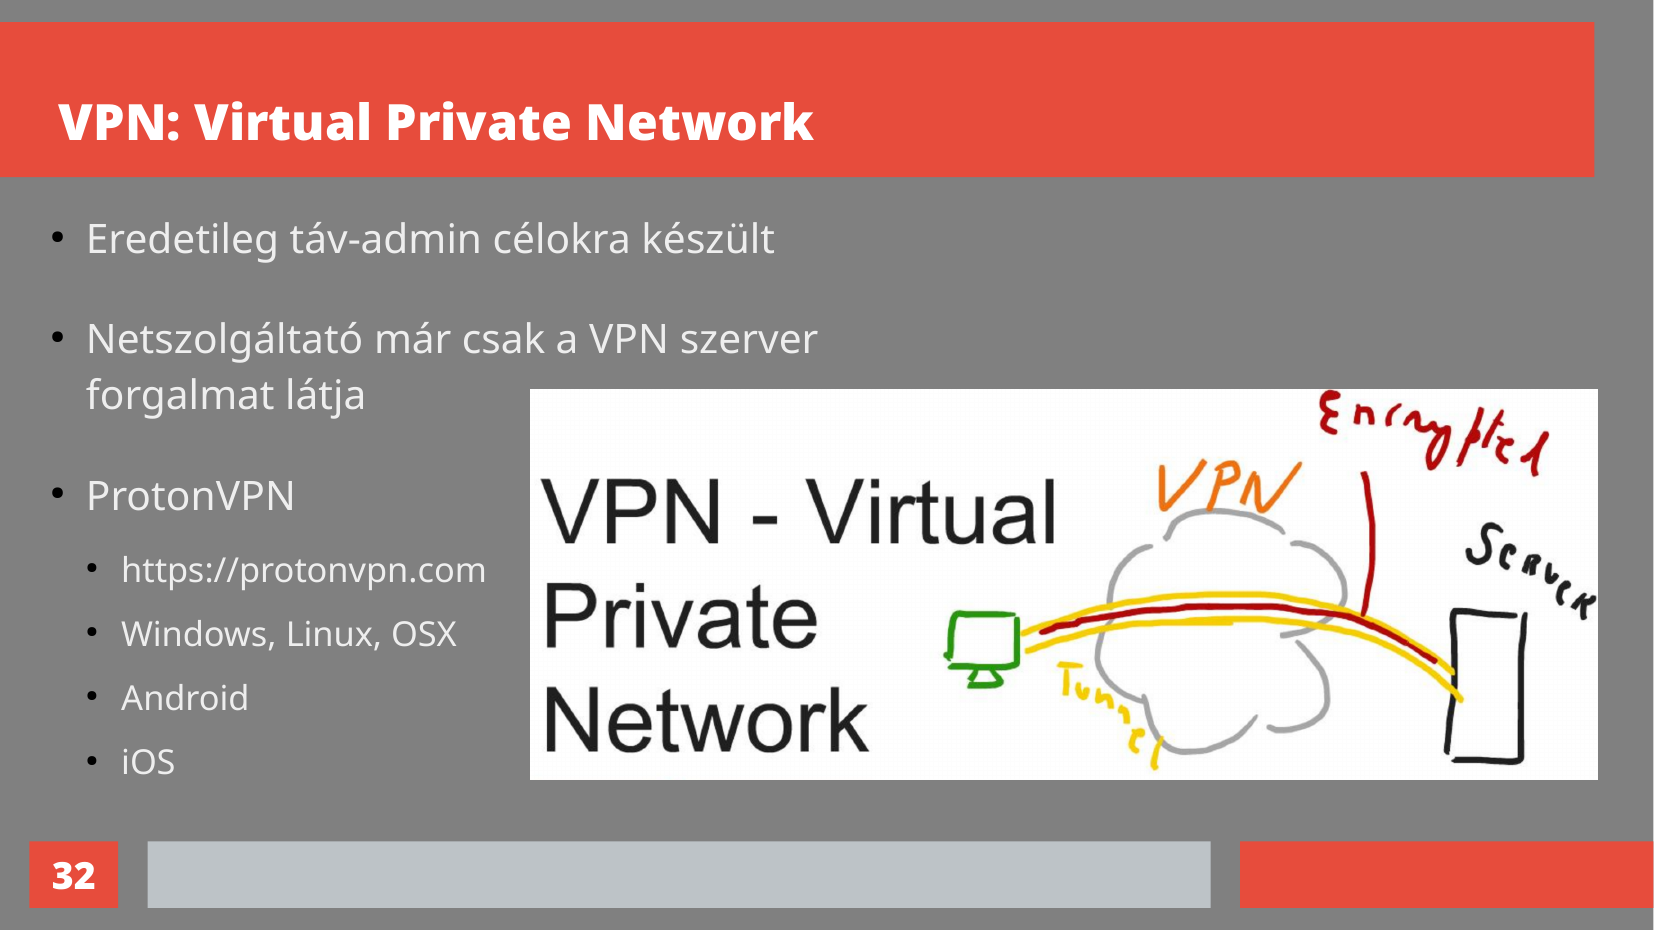

# VPN: Virtual Private Network
Eredetileg táv-admin célokra készült
Netszolgáltató már csak a VPN szerver forgalmat látja
ProtonVPN
https://protonvpn.com
Windows, Linux, OSX
Android
iOS
32